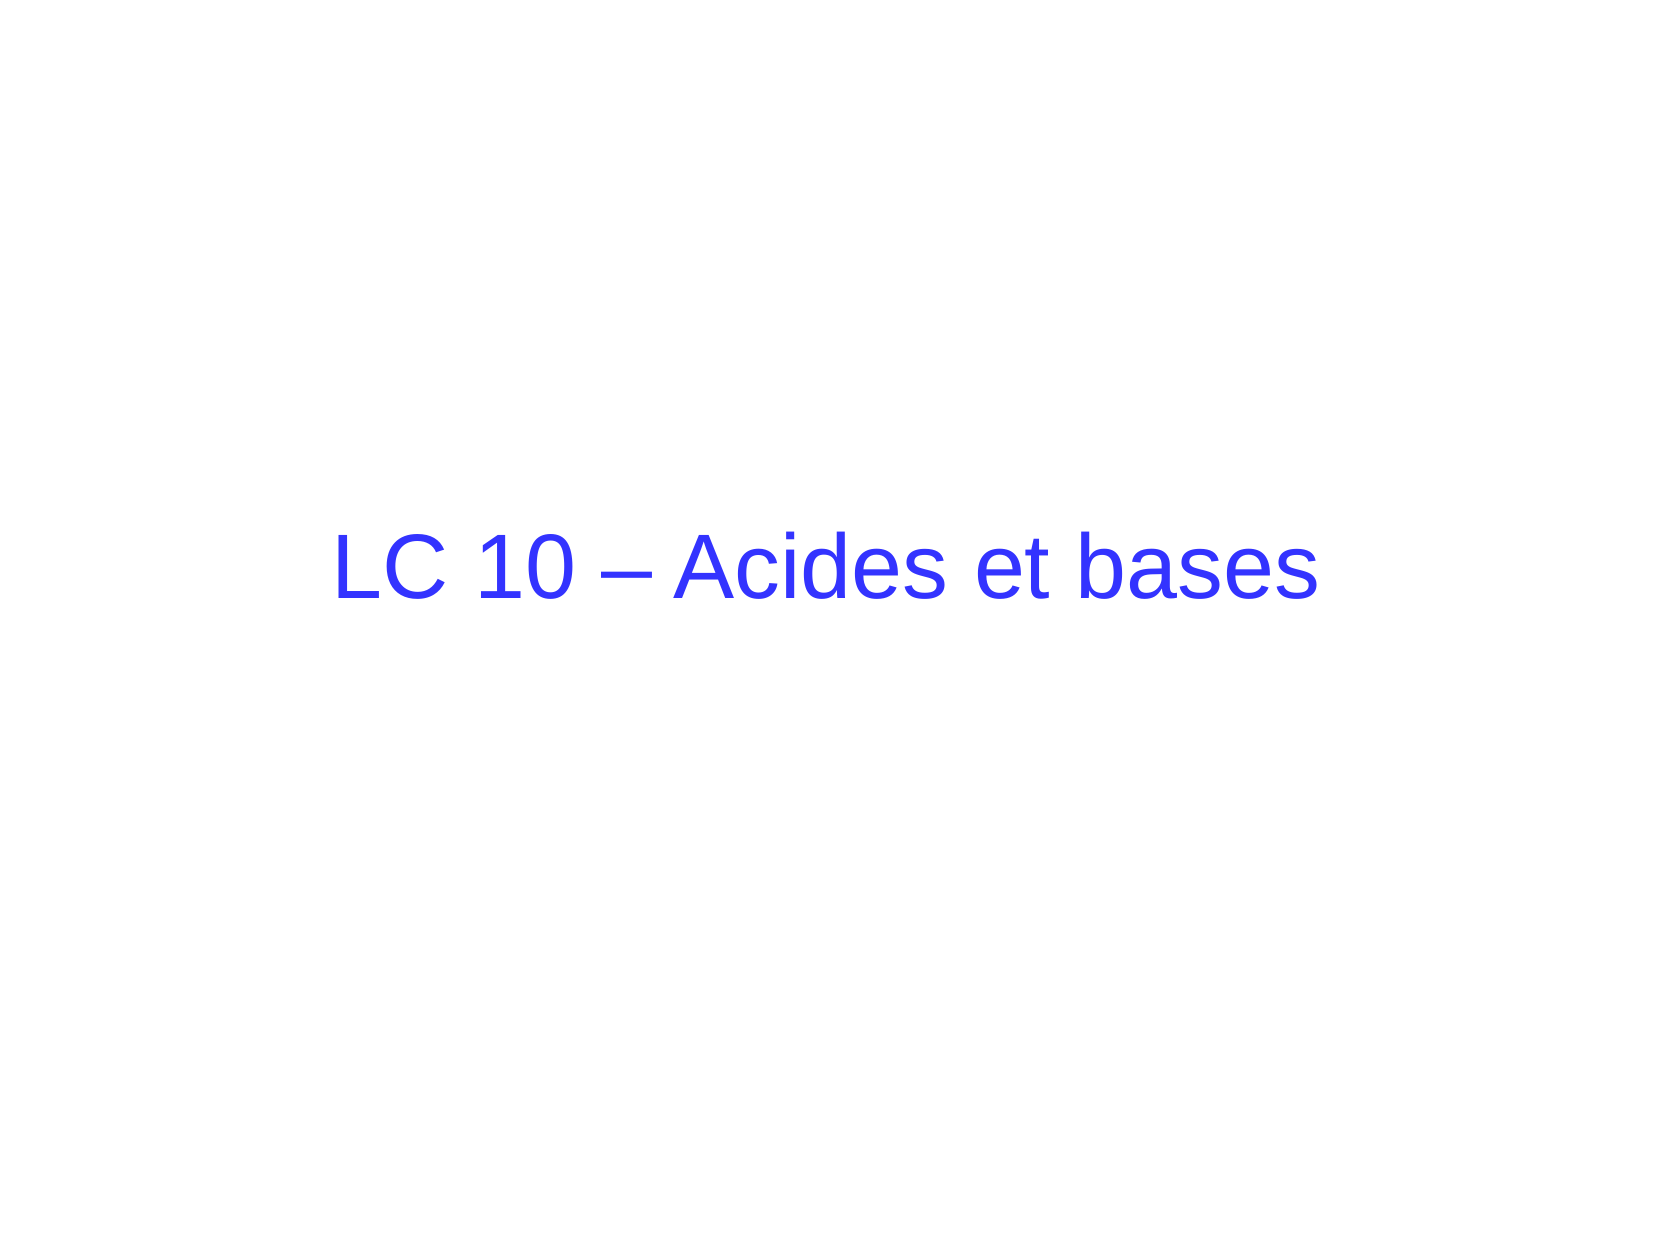

# LC 10 – Acides et bases